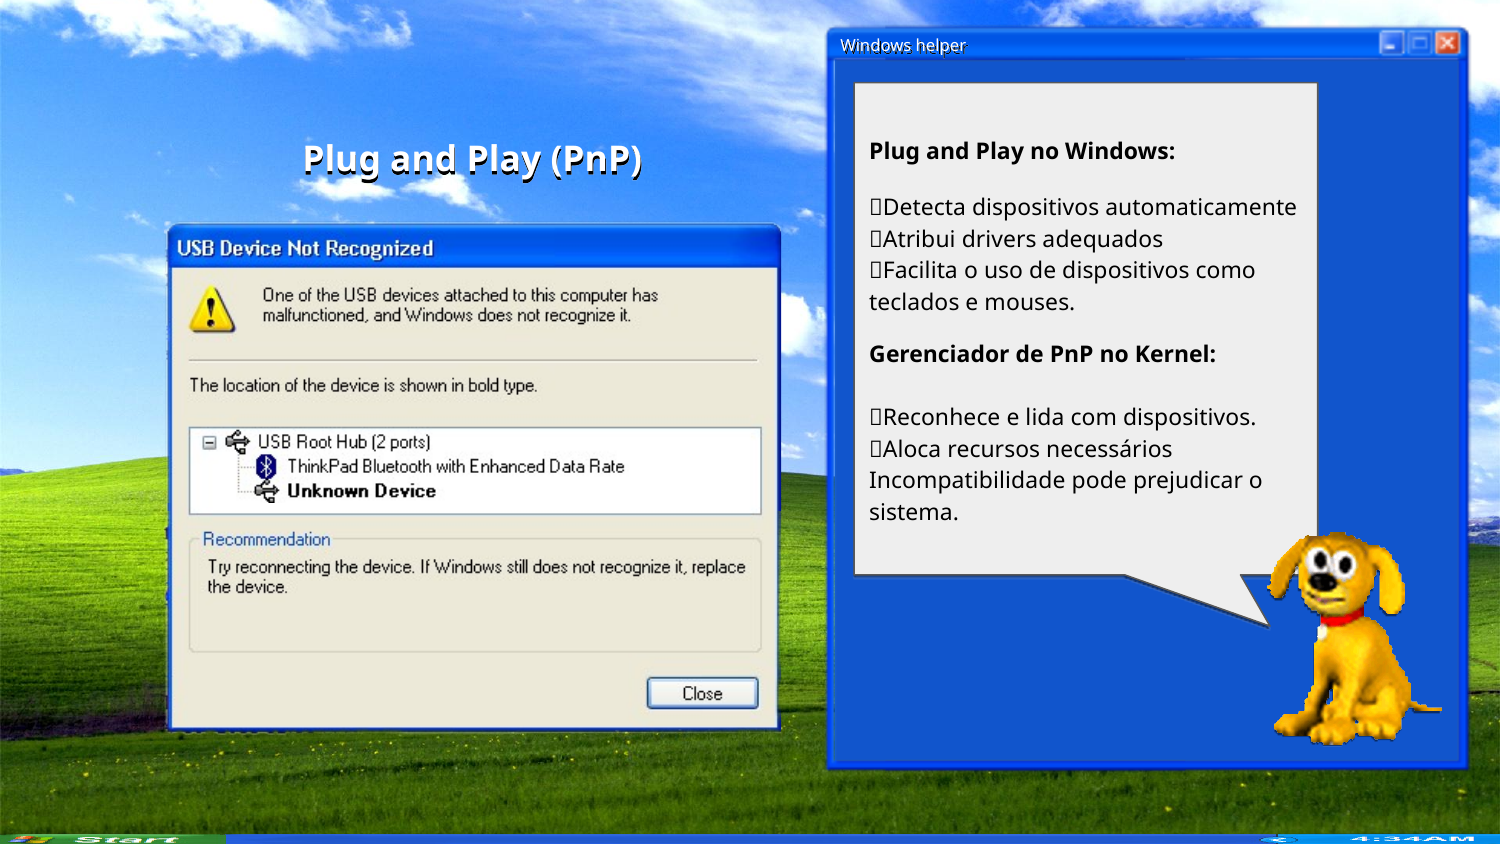

Windows helper
Plug and Play no Windows:
✅Detecta dispositivos automaticamente
✅Atribui drivers adequados
✅Facilita o uso de dispositivos como teclados e mouses.
Gerenciador de PnP no Kernel:
✅Reconhece e lida com dispositivos.
✅Aloca recursos necessários
Incompatibilidade pode prejudicar o sistema.
Plug and Play (PnP)